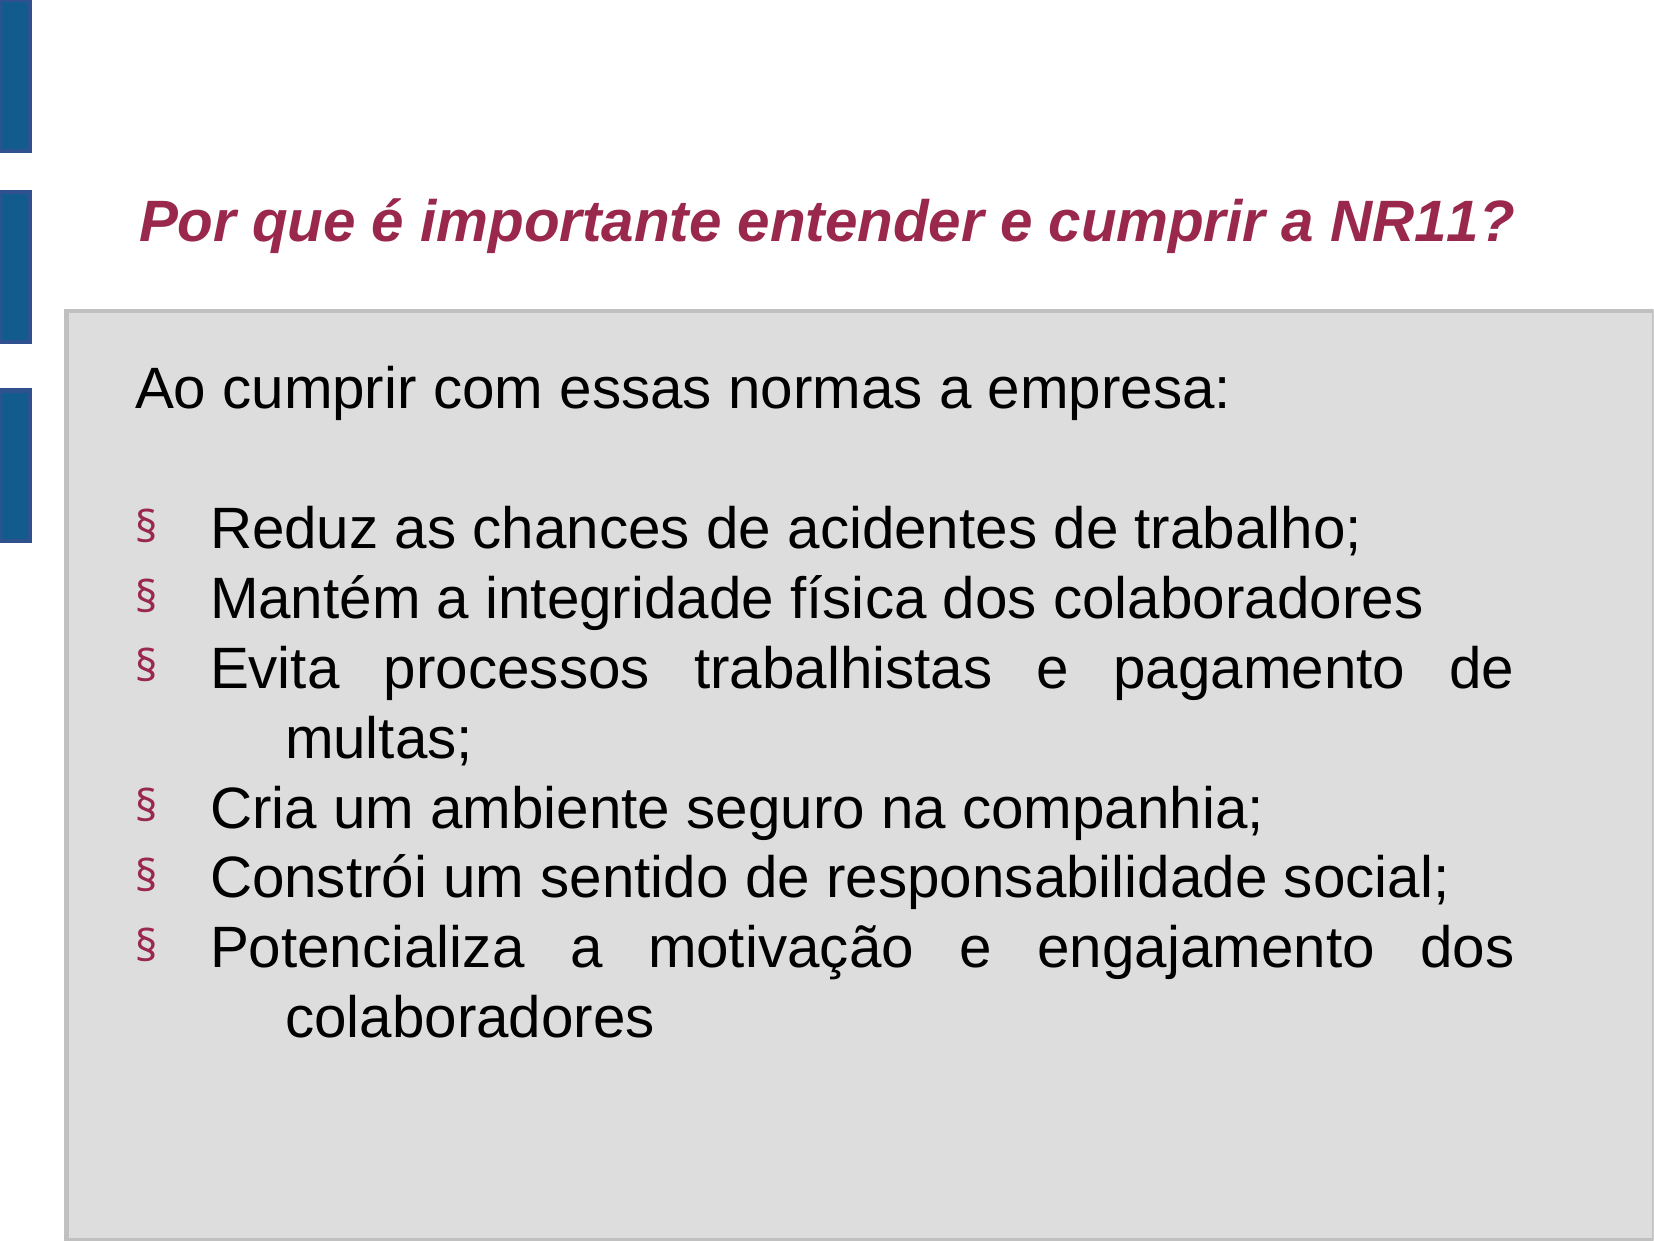

# Por que é importante entender e cumprir a NR11?
Ao cumprir com essas normas a empresa:
Reduz as chances de acidentes de trabalho;
Mantém a integridade física dos colaboradores
Evita processos trabalhistas e pagamento de multas;
Cria um ambiente seguro na companhia;
Constrói um sentido de responsabilidade social;
Potencializa a motivação e engajamento dos colaboradores